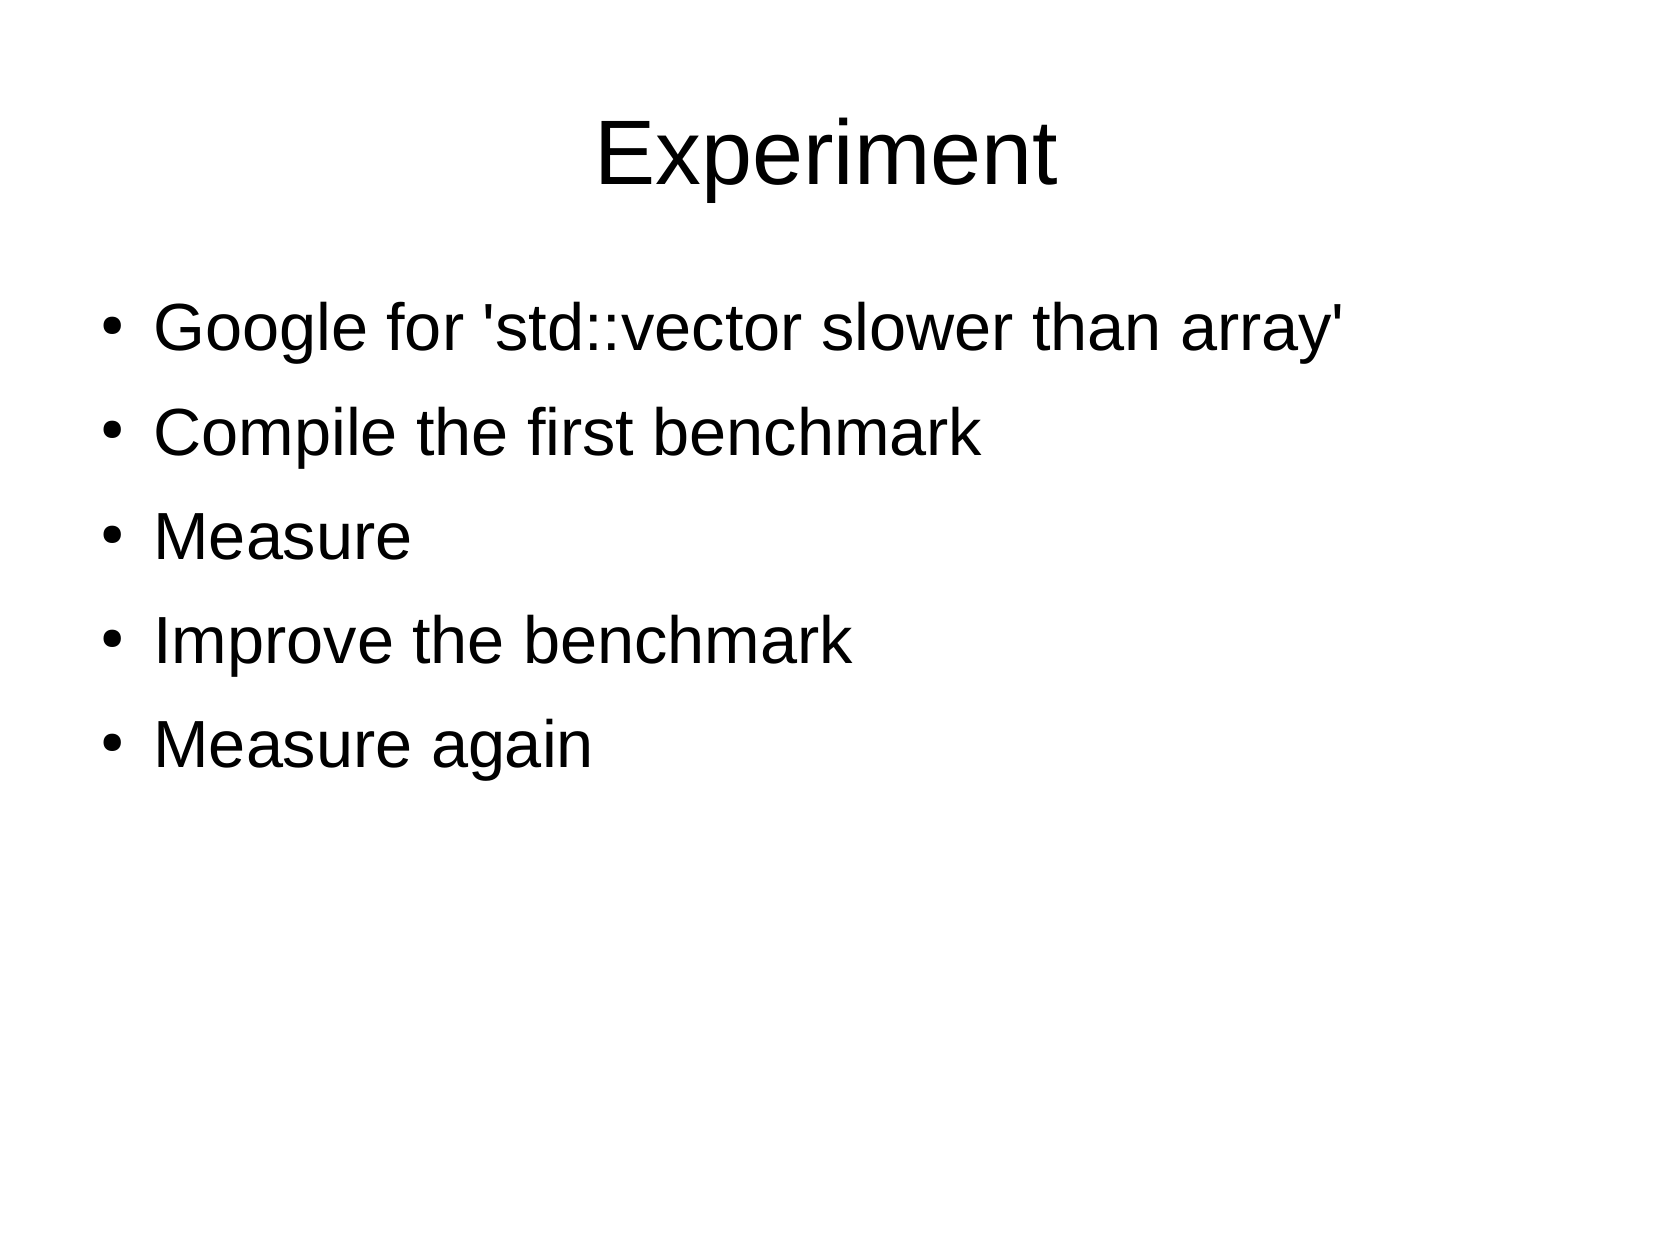

# Experiment
Google for 'std::vector slower than array'
Compile the first benchmark
Measure
Improve the benchmark
Measure again